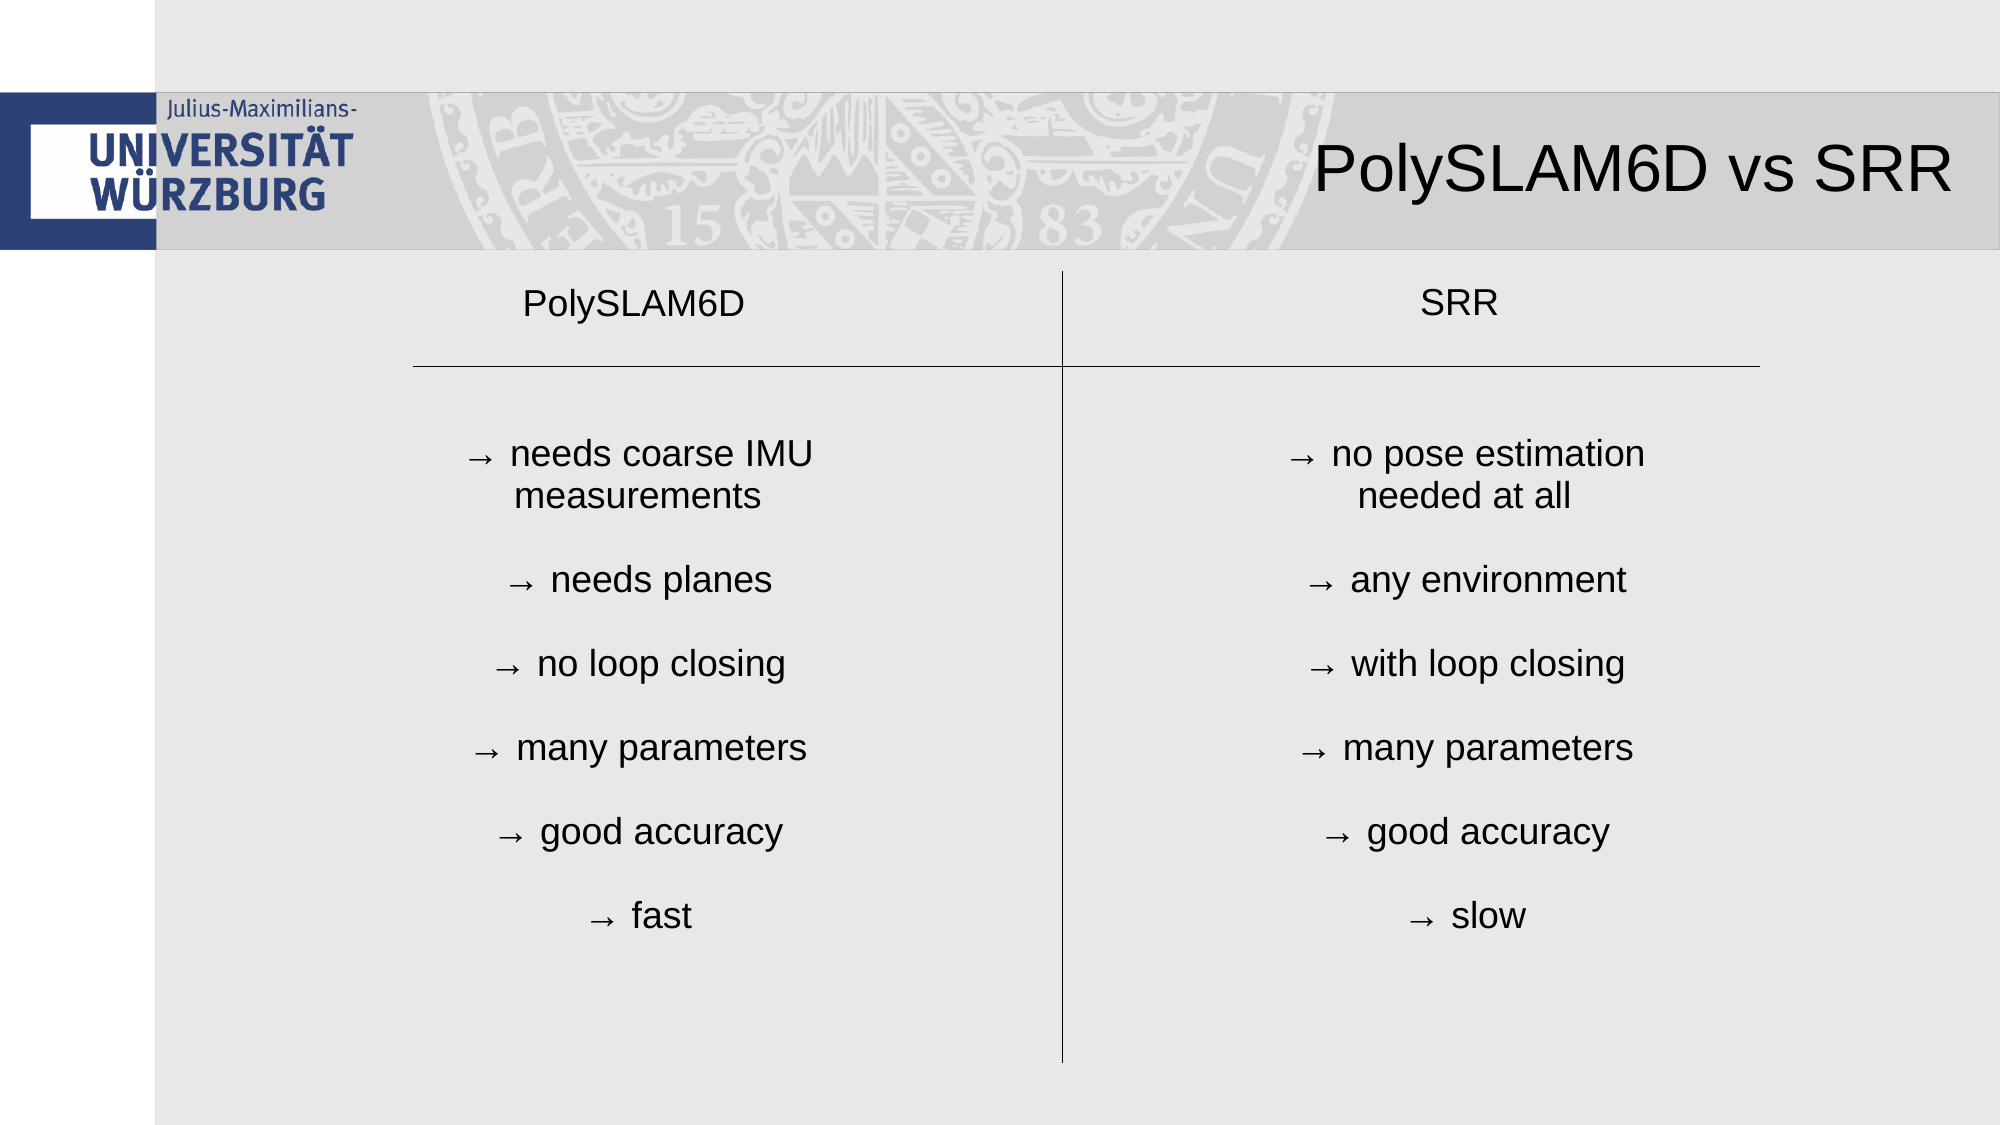

PolySLAM6D vs SRR
SRR
PolySLAM6D
→ needs coarse IMU measurements
→ needs planes
→ no loop closing
→ many parameters
→ good accuracy
→ fast
→ no pose estimation
needed at all
→ any environment
→ with loop closing
→ many parameters
→ good accuracy
→ slow